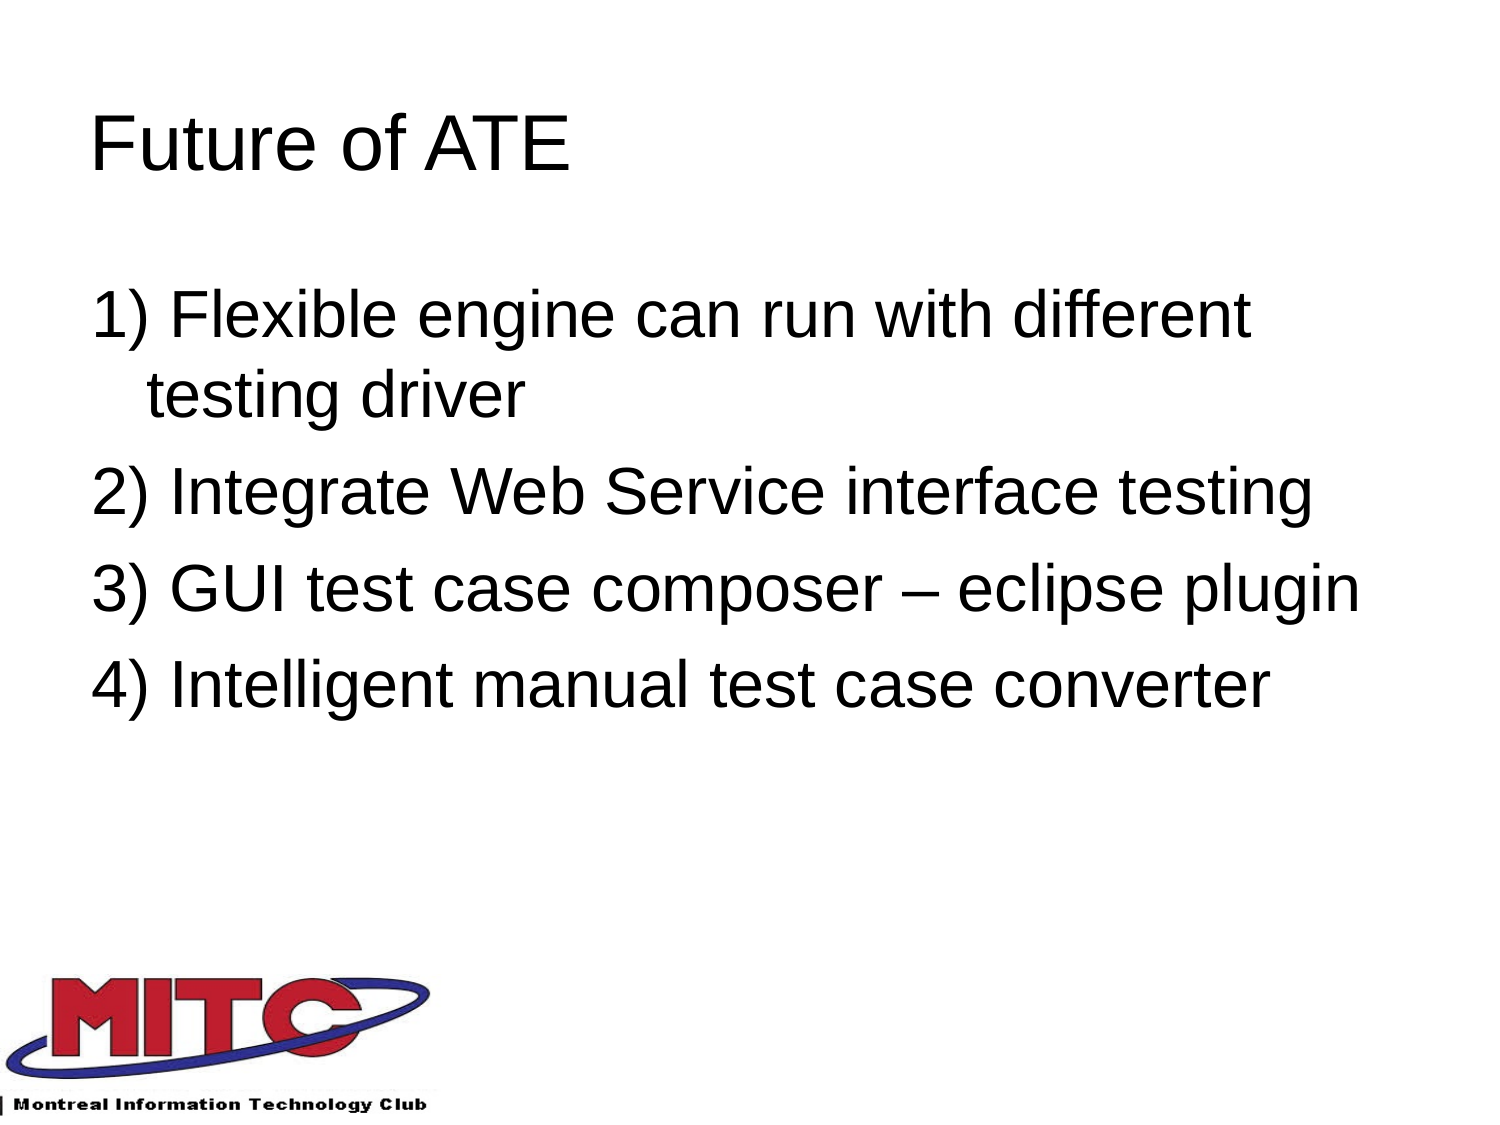

# Future of ATE
1) Flexible engine can run with different testing driver
2) Integrate Web Service interface testing
3) GUI test case composer – eclipse plugin
4) Intelligent manual test case converter